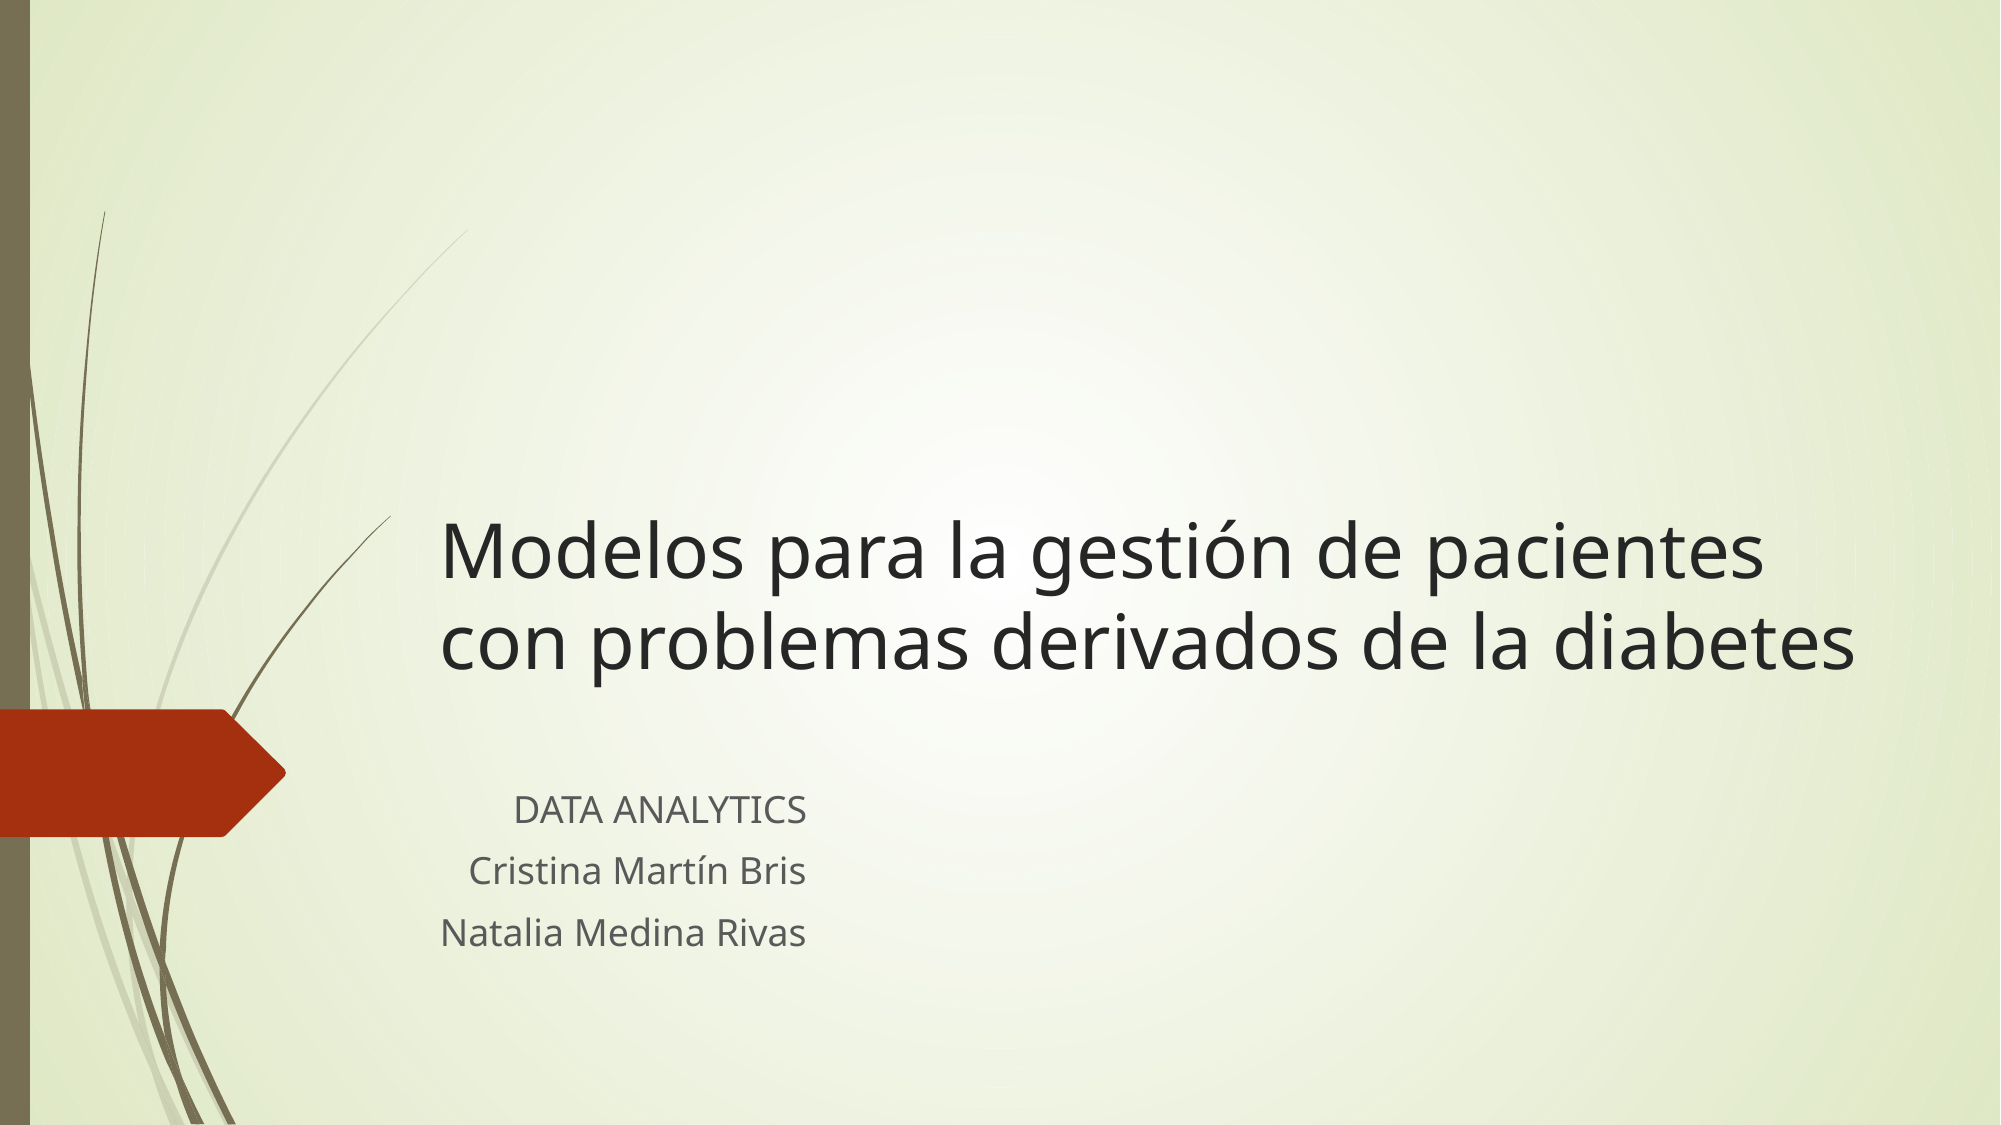

# Modelos para la gestión de pacientes con problemas derivados de la diabetes
DATA ANALYTICS
Cristina Martín Bris
Natalia Medina Rivas